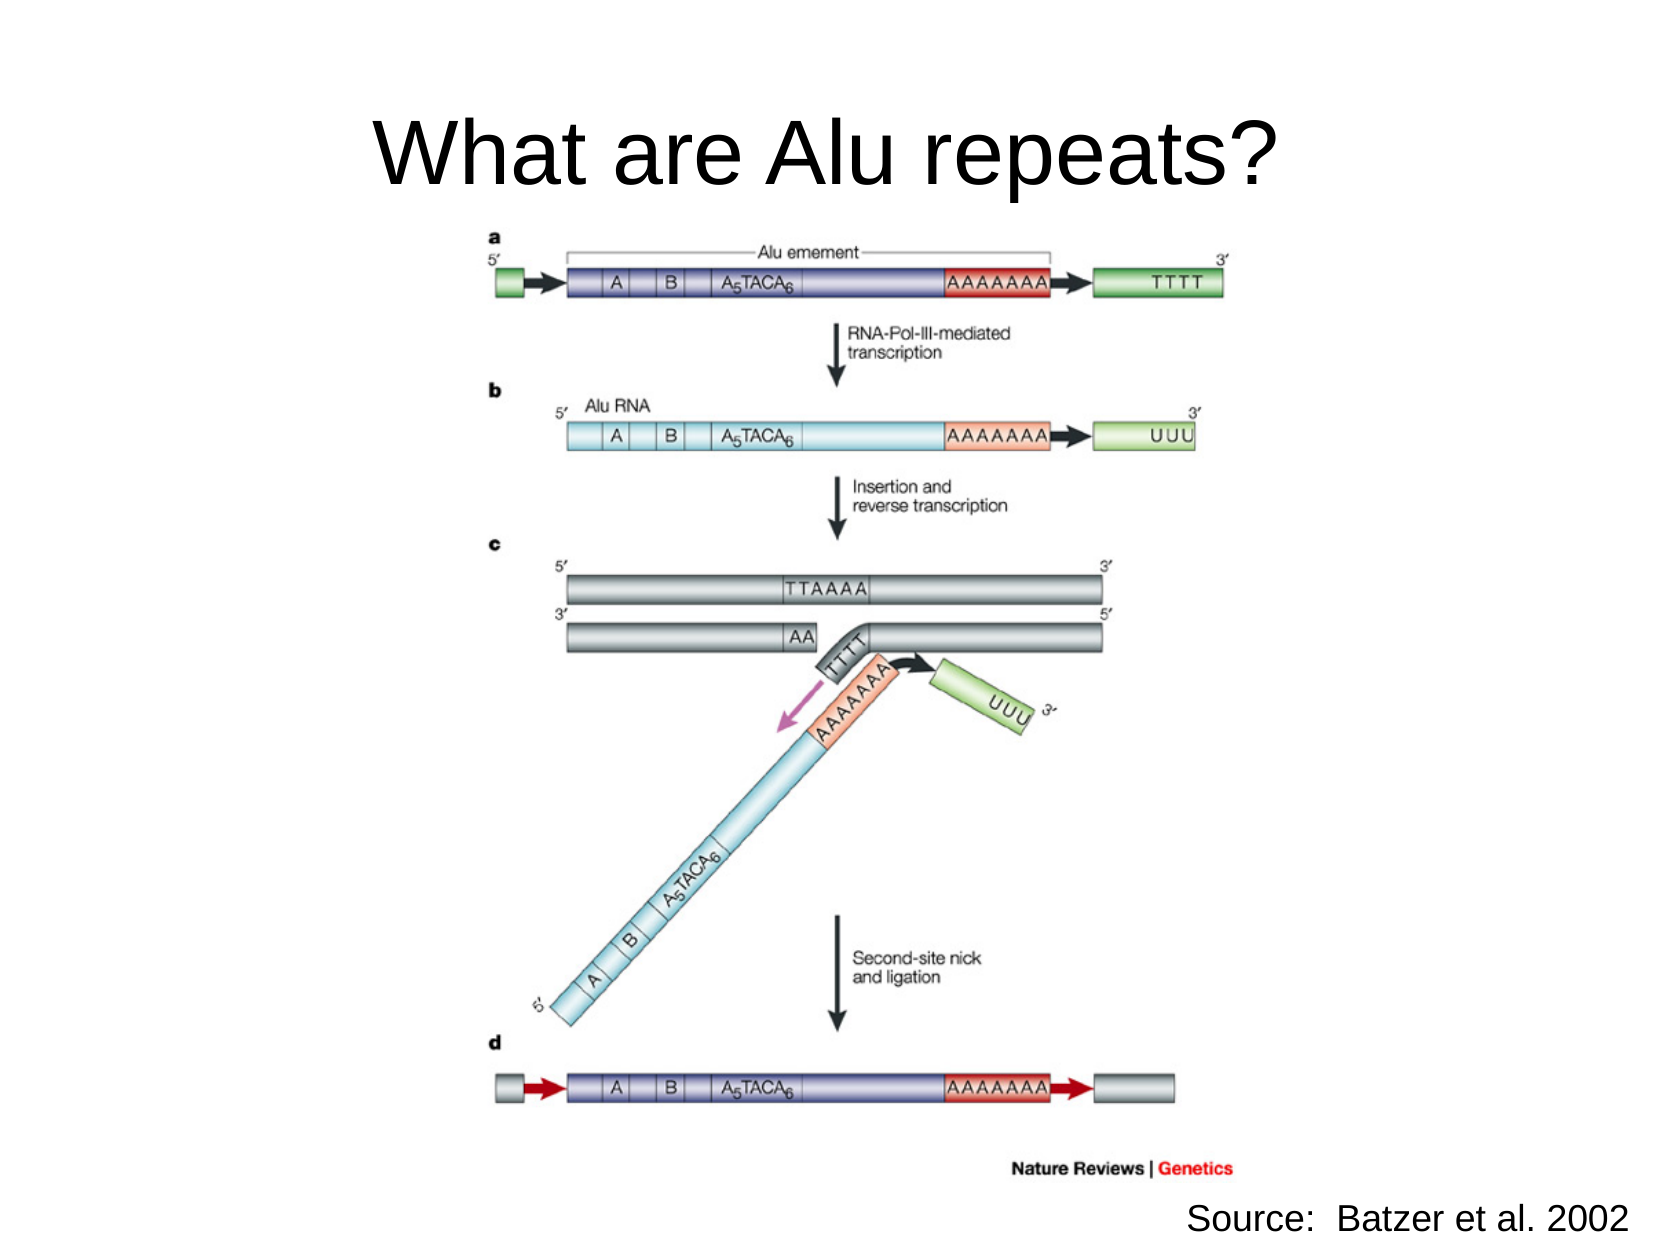

# What are Alu repeats?
Source: Batzer et al. 2002